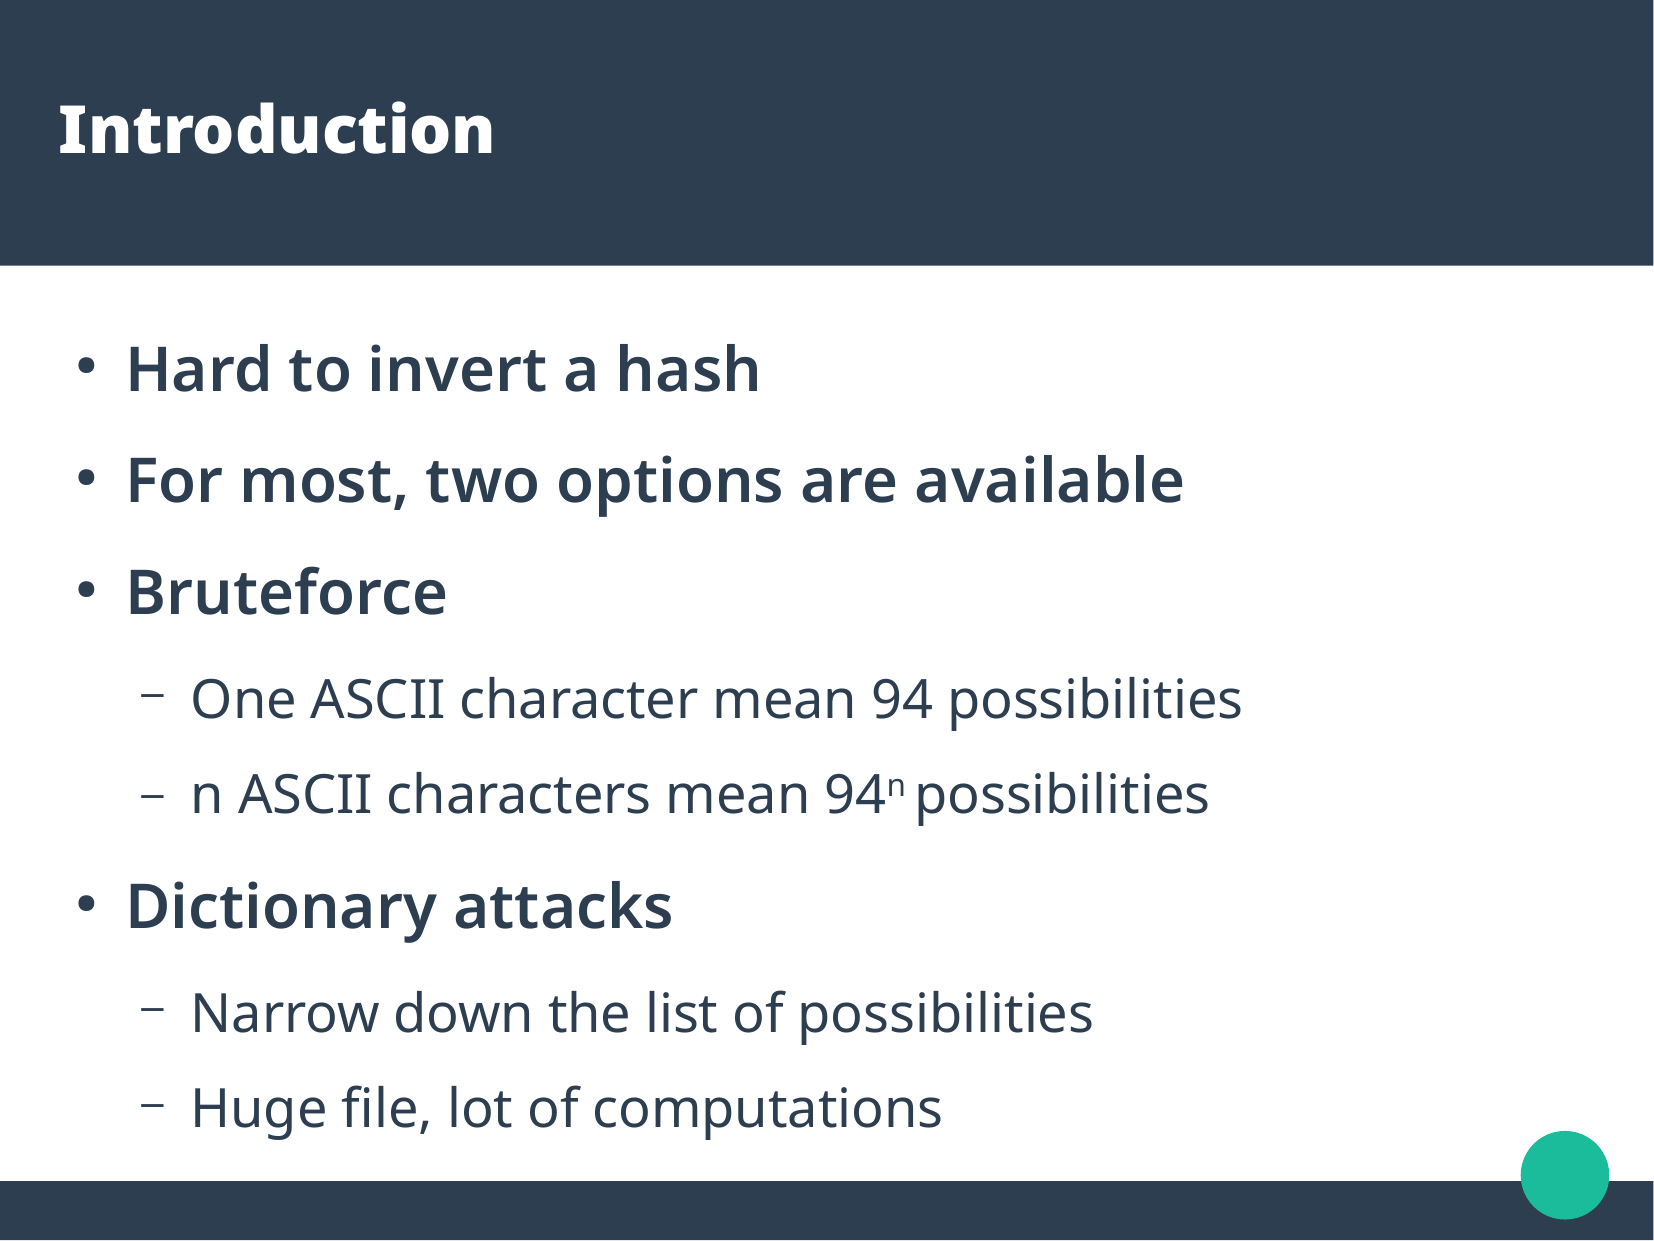

# Introduction
Hard to invert a hash
For most, two options are available
Bruteforce
One ASCII character mean 94 possibilities
n ASCII characters mean 94n possibilities
Dictionary attacks
Narrow down the list of possibilities
Huge file, lot of computations